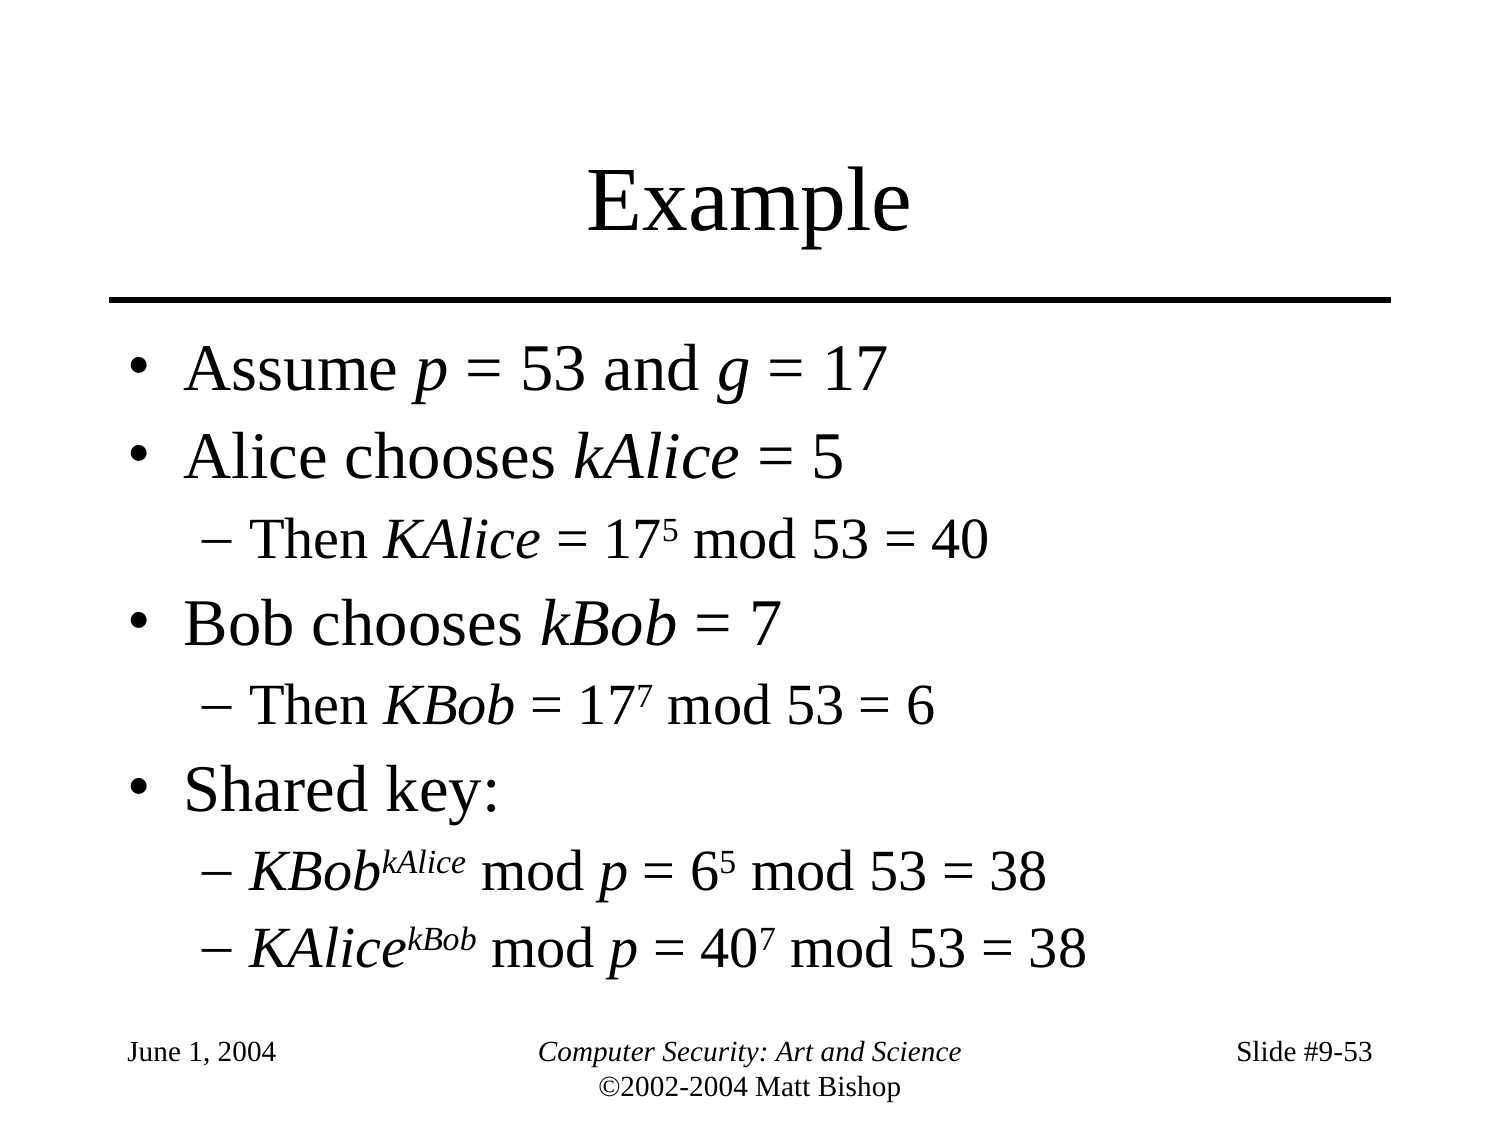

# Example
Assume p = 53 and g = 17
Alice chooses kAlice = 5
Then KAlice = 175 mod 53 = 40
Bob chooses kBob = 7
Then KBob = 177 mod 53 = 6
Shared key:
KBobkAlice mod p = 65 mod 53 = 38
KAlicekBob mod p = 407 mod 53 = 38
June 1, 2004
Computer Security: Art and Science
53